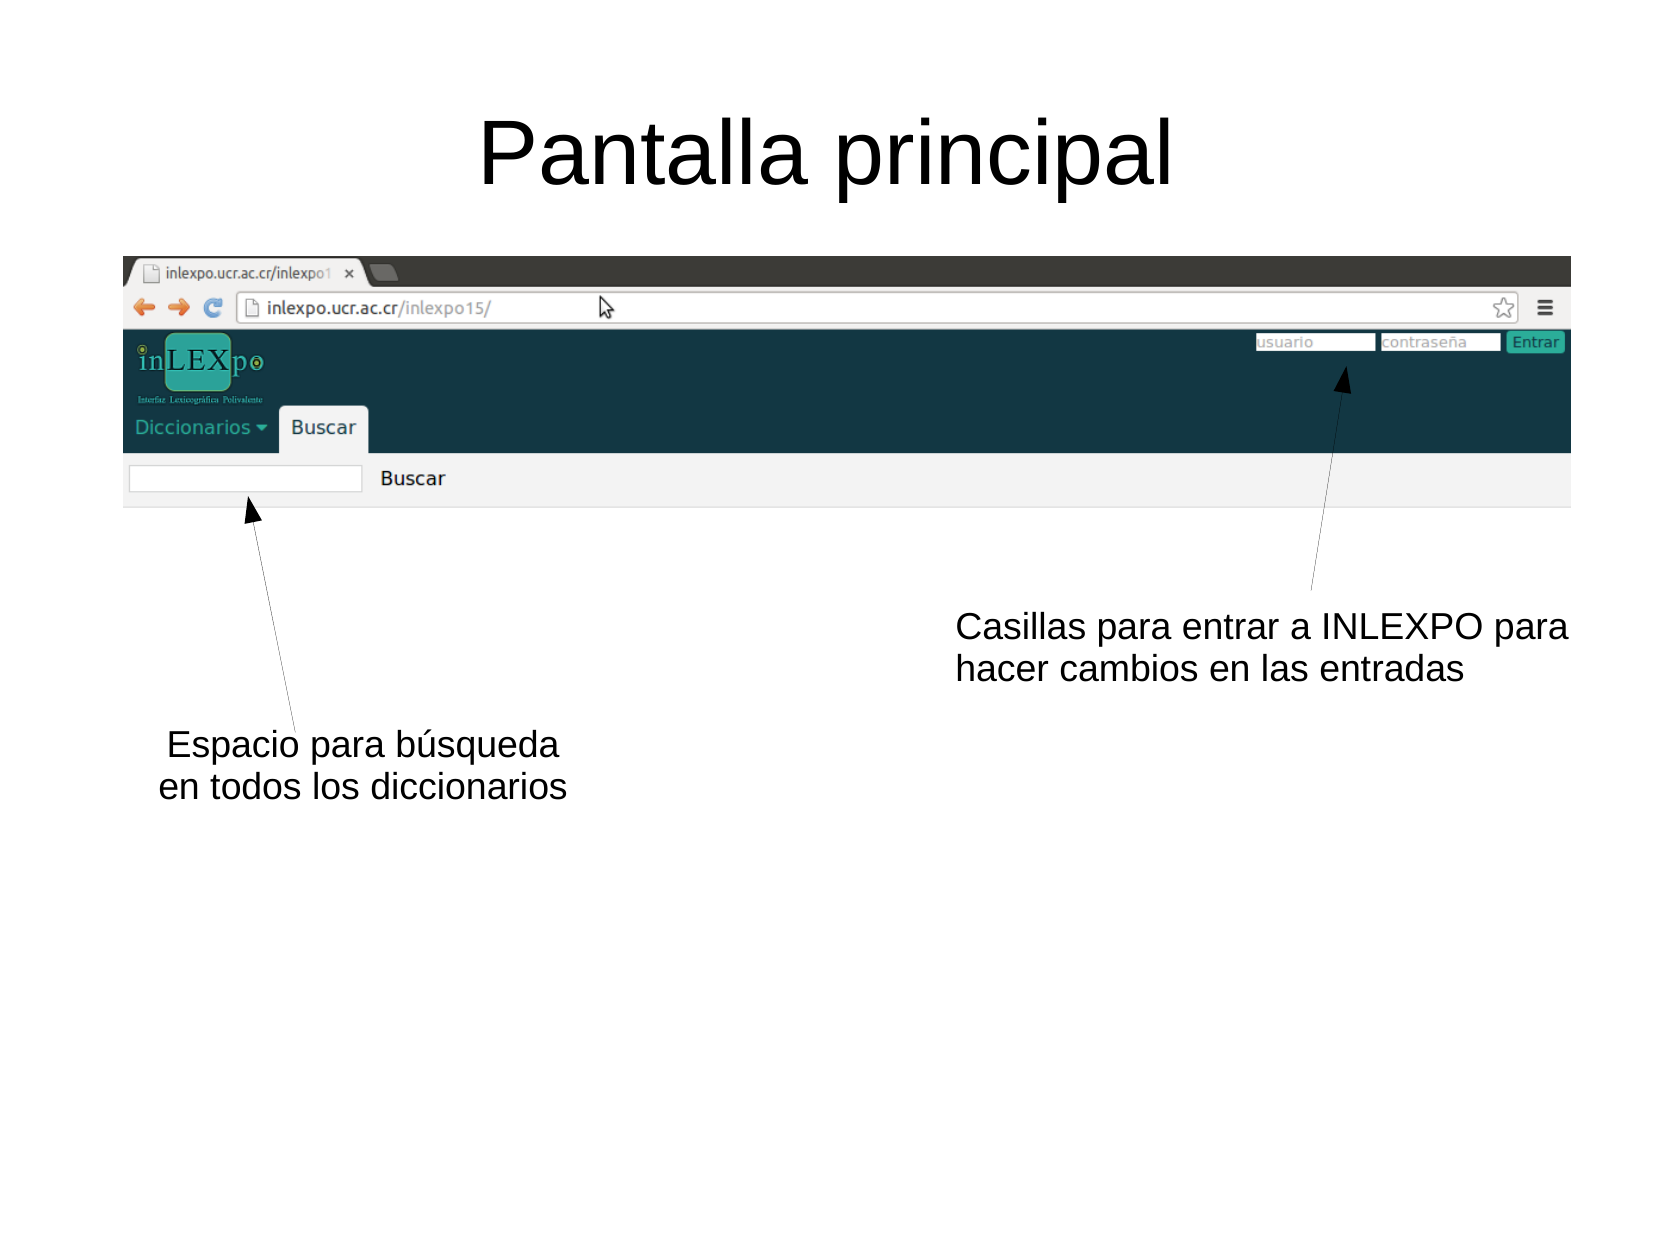

# Pantalla principal
Casillas para entrar a INLEXPO para
hacer cambios en las entradas
Espacio para búsqueda
en todos los diccionarios